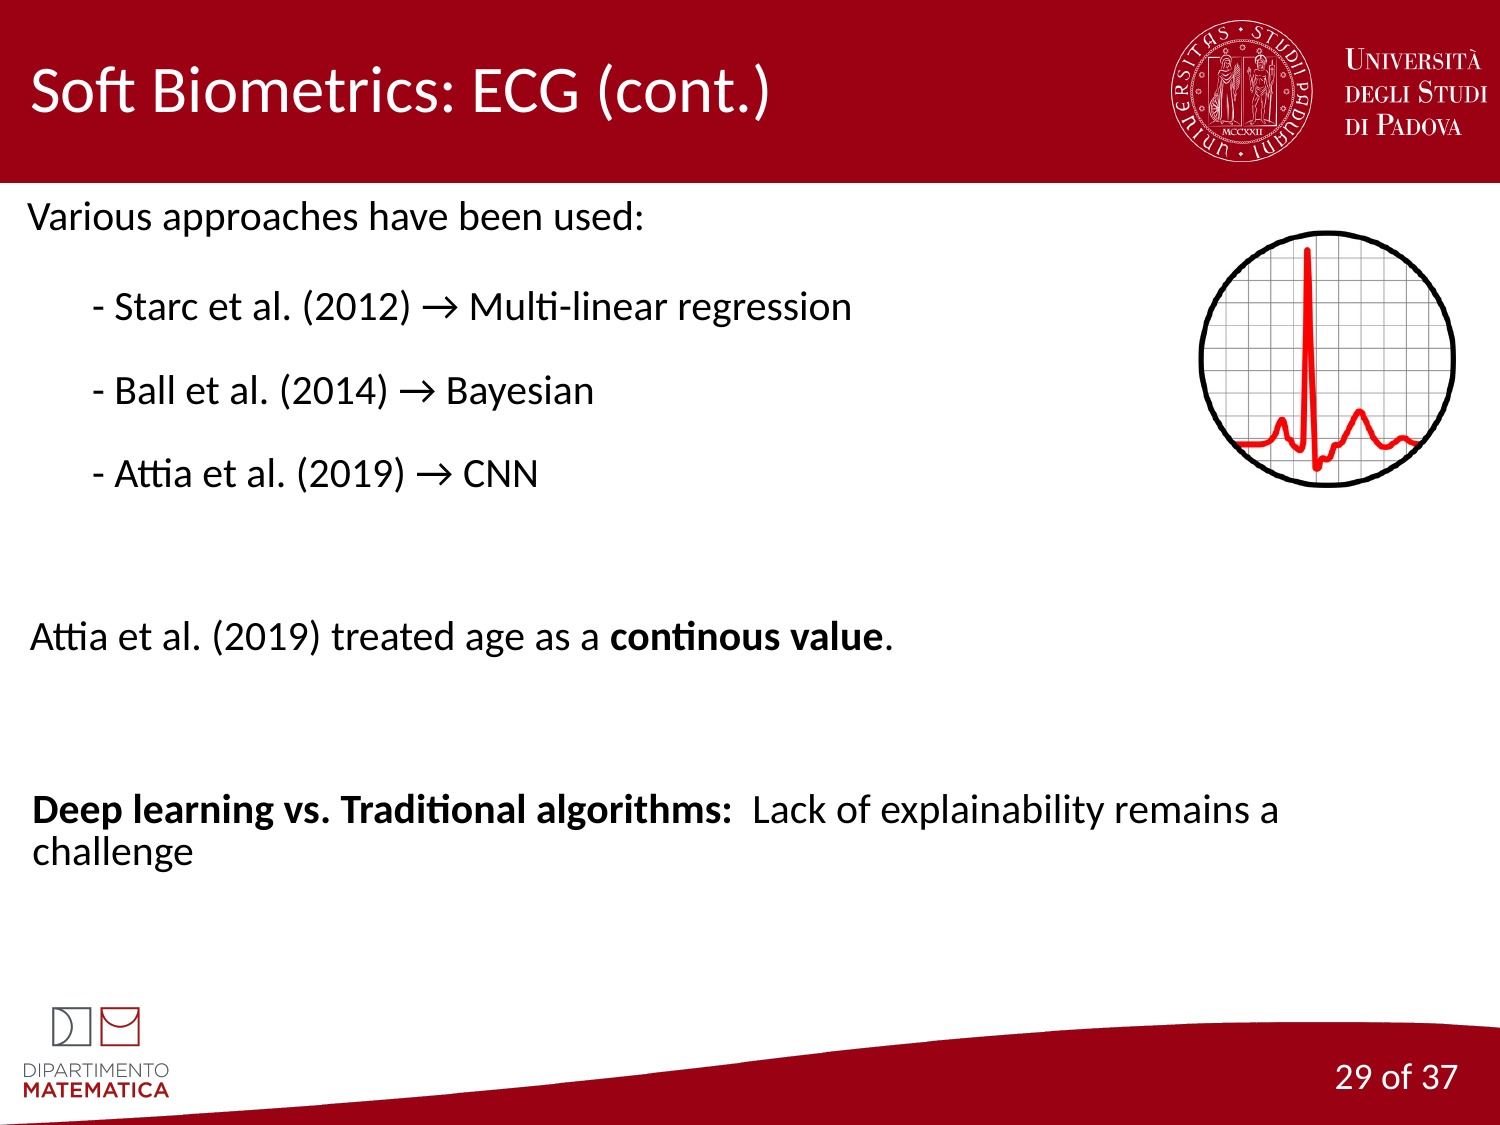

# Soft Biometrics: ECG (cont.)
Various approaches have been used:
- Starc et al. (2012) → Multi-linear regression
- Ball et al. (2014) → Bayesian
- Attia et al. (2019) → CNN
Attia et al. (2019) treated age as a continous value.
Deep learning vs. Traditional algorithms: Lack of explainability remains a challenge
29 of 37